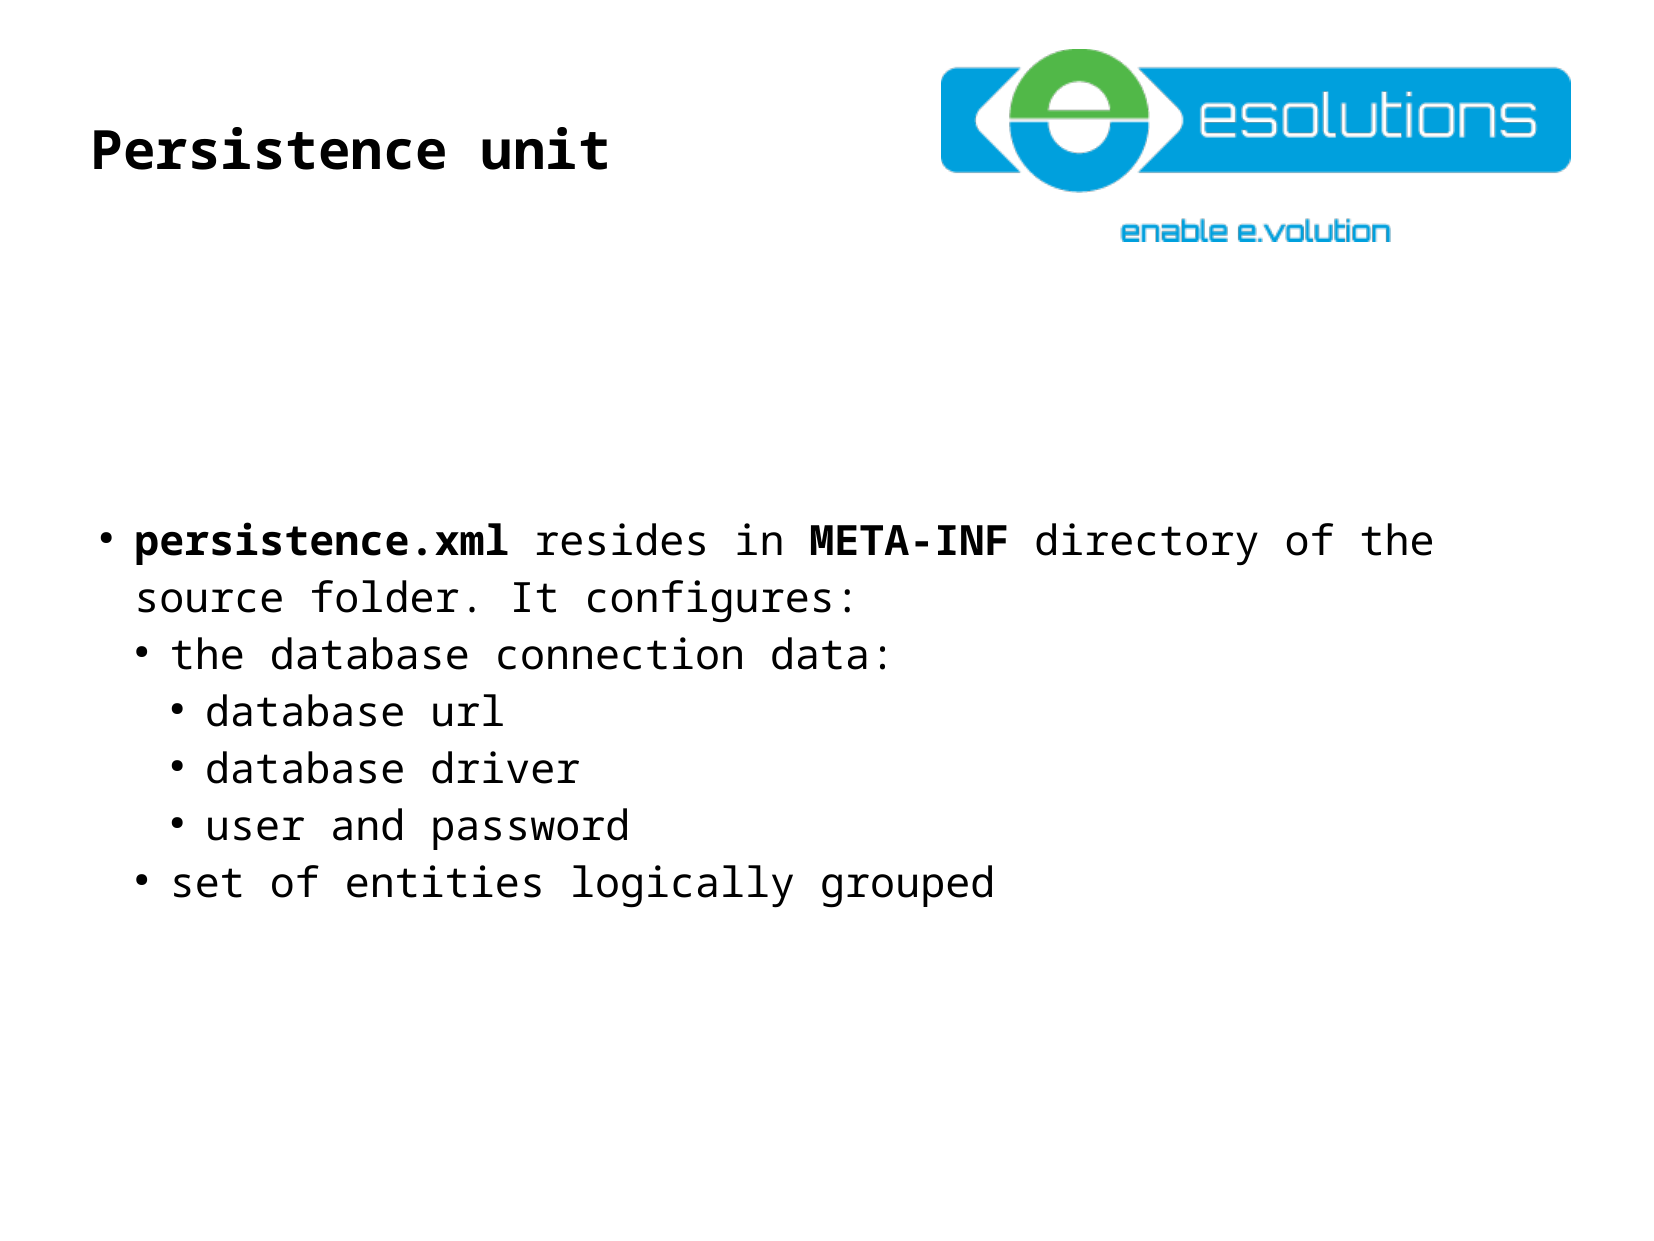

#
Persistence unit
persistence.xml resides in META-INF directory of the source folder. It configures:
the database connection data:
database url
database driver
user and password
set of entities logically grouped